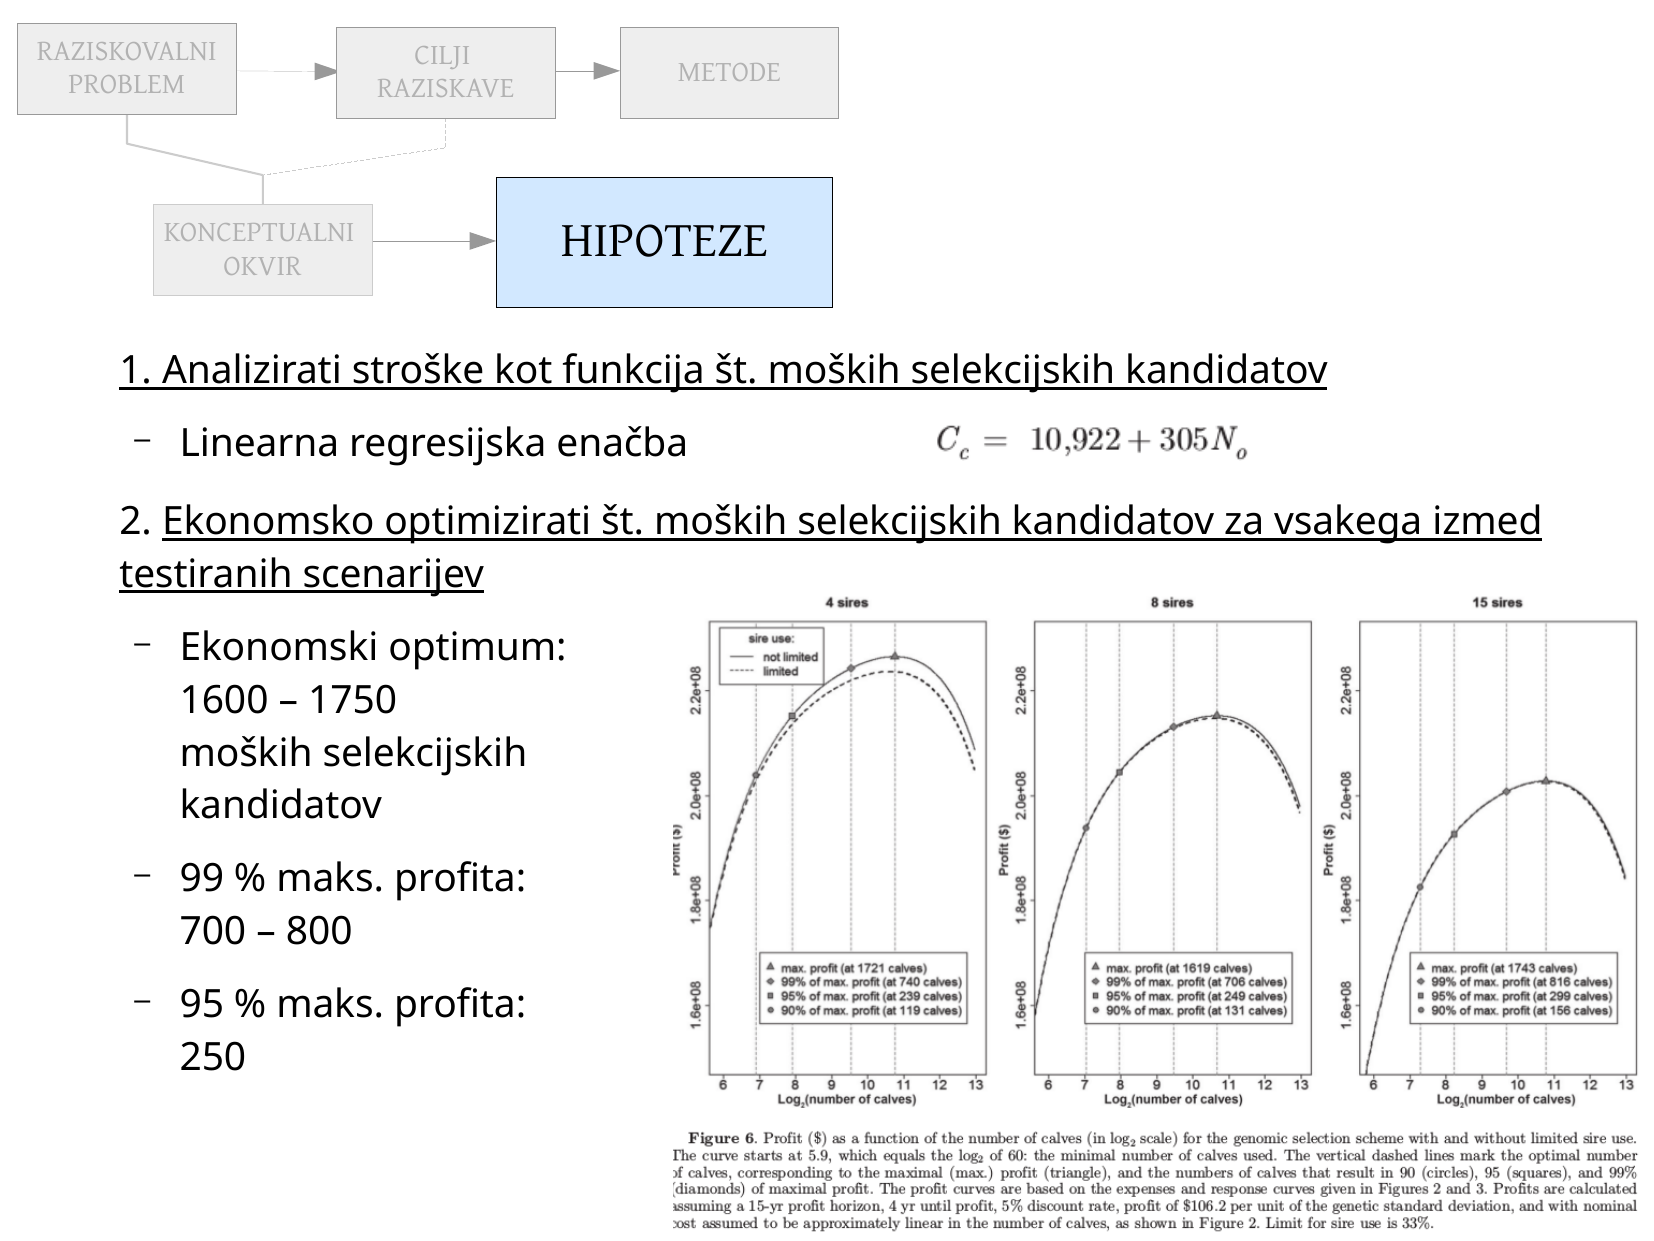

RAZISKOVALNI
PROBLEM
CILJI
RAZISKAVE
METODE
HIPOTEZE
KONCEPTUALNI
OKVIR
# 1. Analizirati stroške kot funkcija št. moških selekcijskih kandidatov
Linearna regresijska enačba
2. Ekonomsko optimizirati št. moških selekcijskih kandidatov za vsakega izmed testiranih scenarijev
Ekonomski optimum:
1600 – 1750
moških selekcijskih
kandidatov
99 % maks. profita:
700 – 800
95 % maks. profita:
250